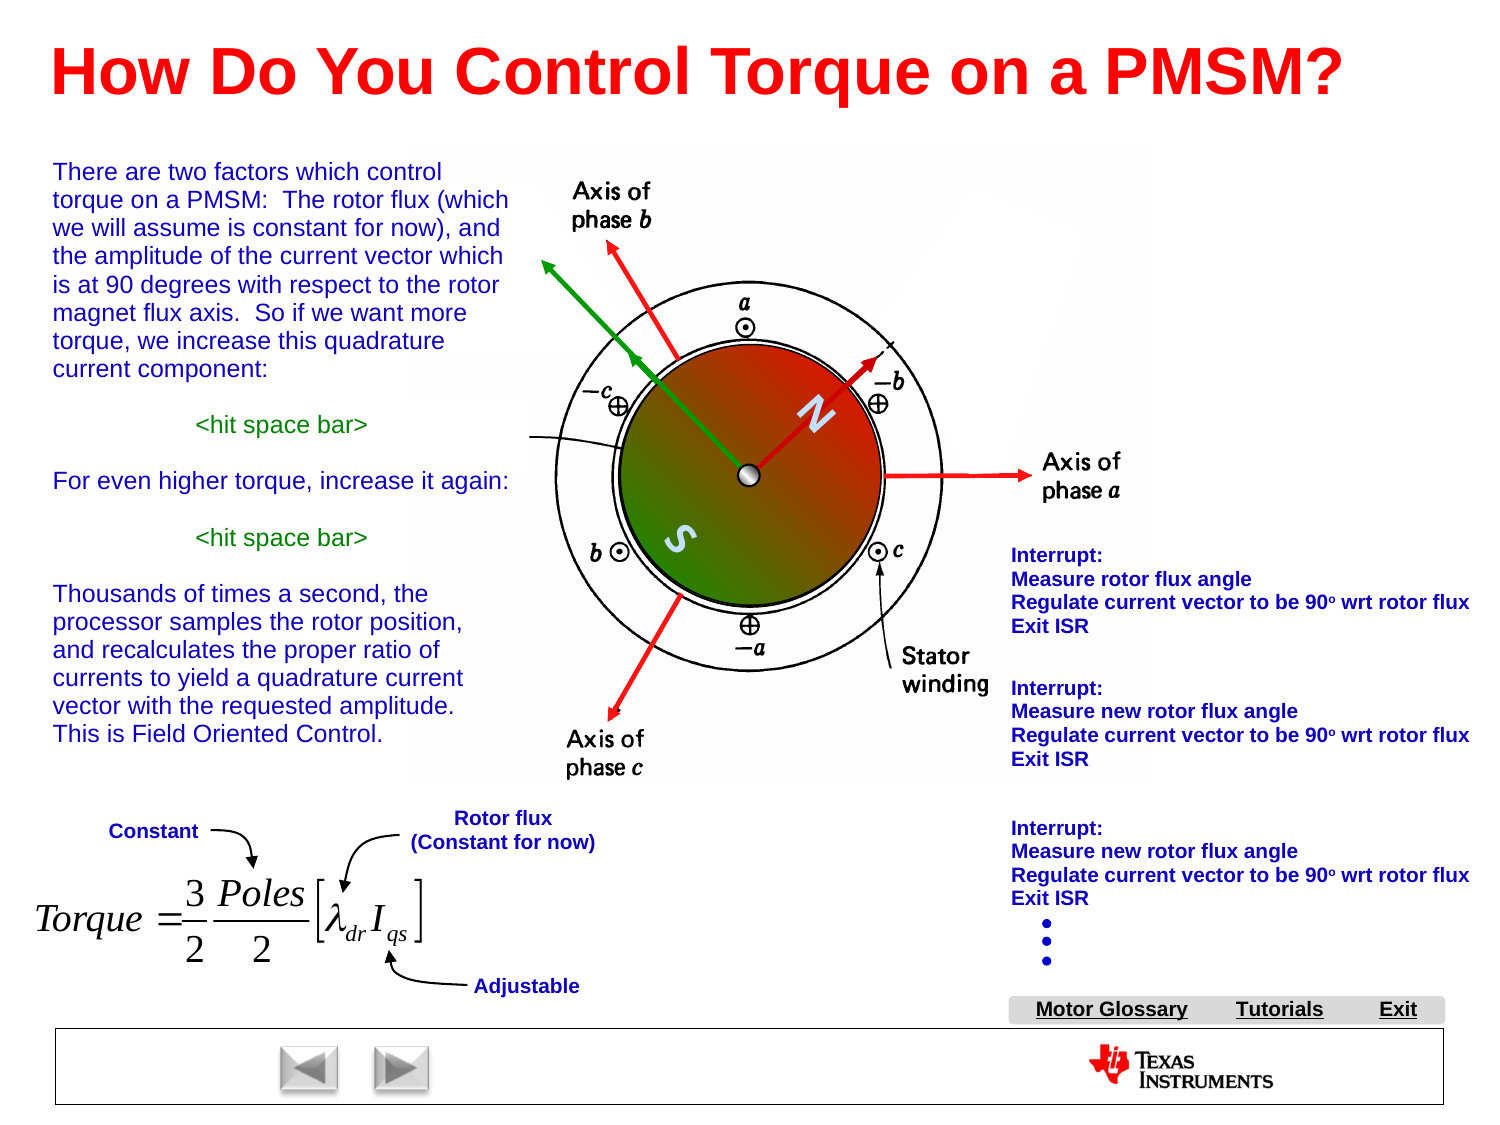

# How Do You Control Torque on a PMSM?
There are two factors which control torque on a PMSM: The rotor flux (which we will assume is constant for now), and the amplitude of the current vector which is at 90 degrees with respect to the rotor magnet flux axis. So if we want more torque, we increase this quadrature current component:
<hit space bar>
For even higher torque, increase it again:
<hit space bar>
Thousands of times a second, the processor samples the rotor position, and recalculates the proper ratio of currents to yield a quadrature current vector with the requested amplitude. This is Field Oriented Control.
N
S
N
S
N
S
Interrupt:
Measure rotor flux angle
Regulate current vector to be 90o wrt rotor flux
Exit ISR
Interrupt:
Measure new rotor flux angle
Regulate current vector to be 90o wrt rotor flux
Exit ISR
Interrupt:
Measure new rotor flux angle
Regulate current vector to be 90o wrt rotor flux
Exit ISR
Rotor flux (Constant for now)
Constant
Adjustable